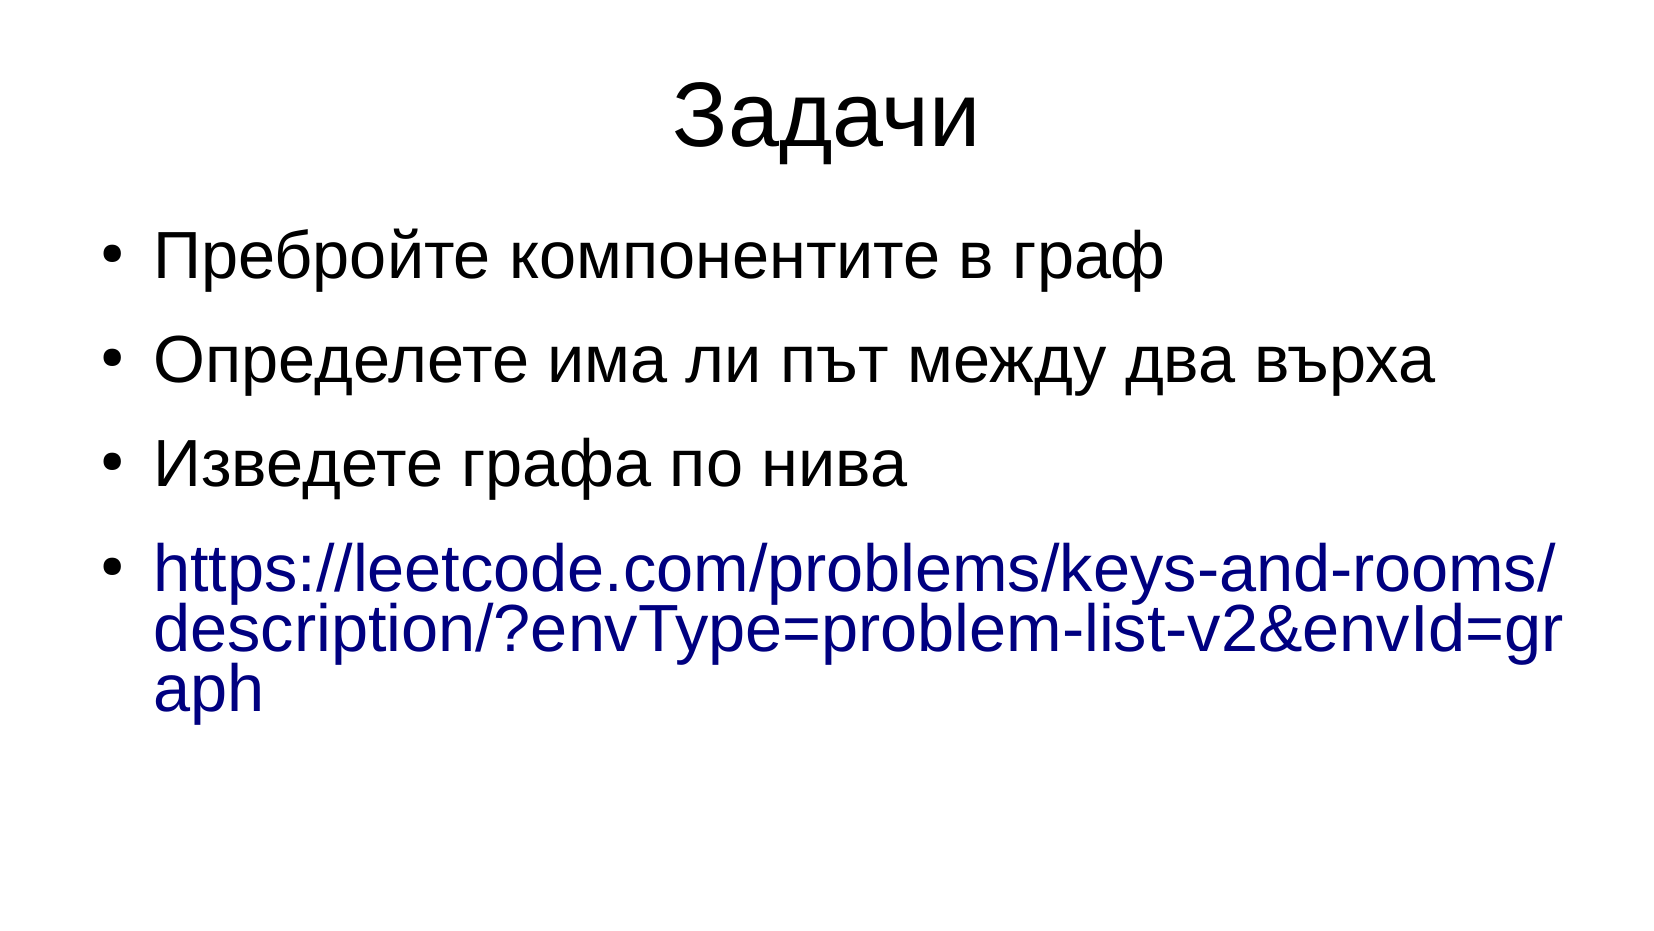

# Задачи
Пребройте компонентите в граф
Определете има ли път между два върха
Изведете графа по нива
https://leetcode.com/problems/keys-and-rooms/description/?envType=problem-list-v2&envId=graph